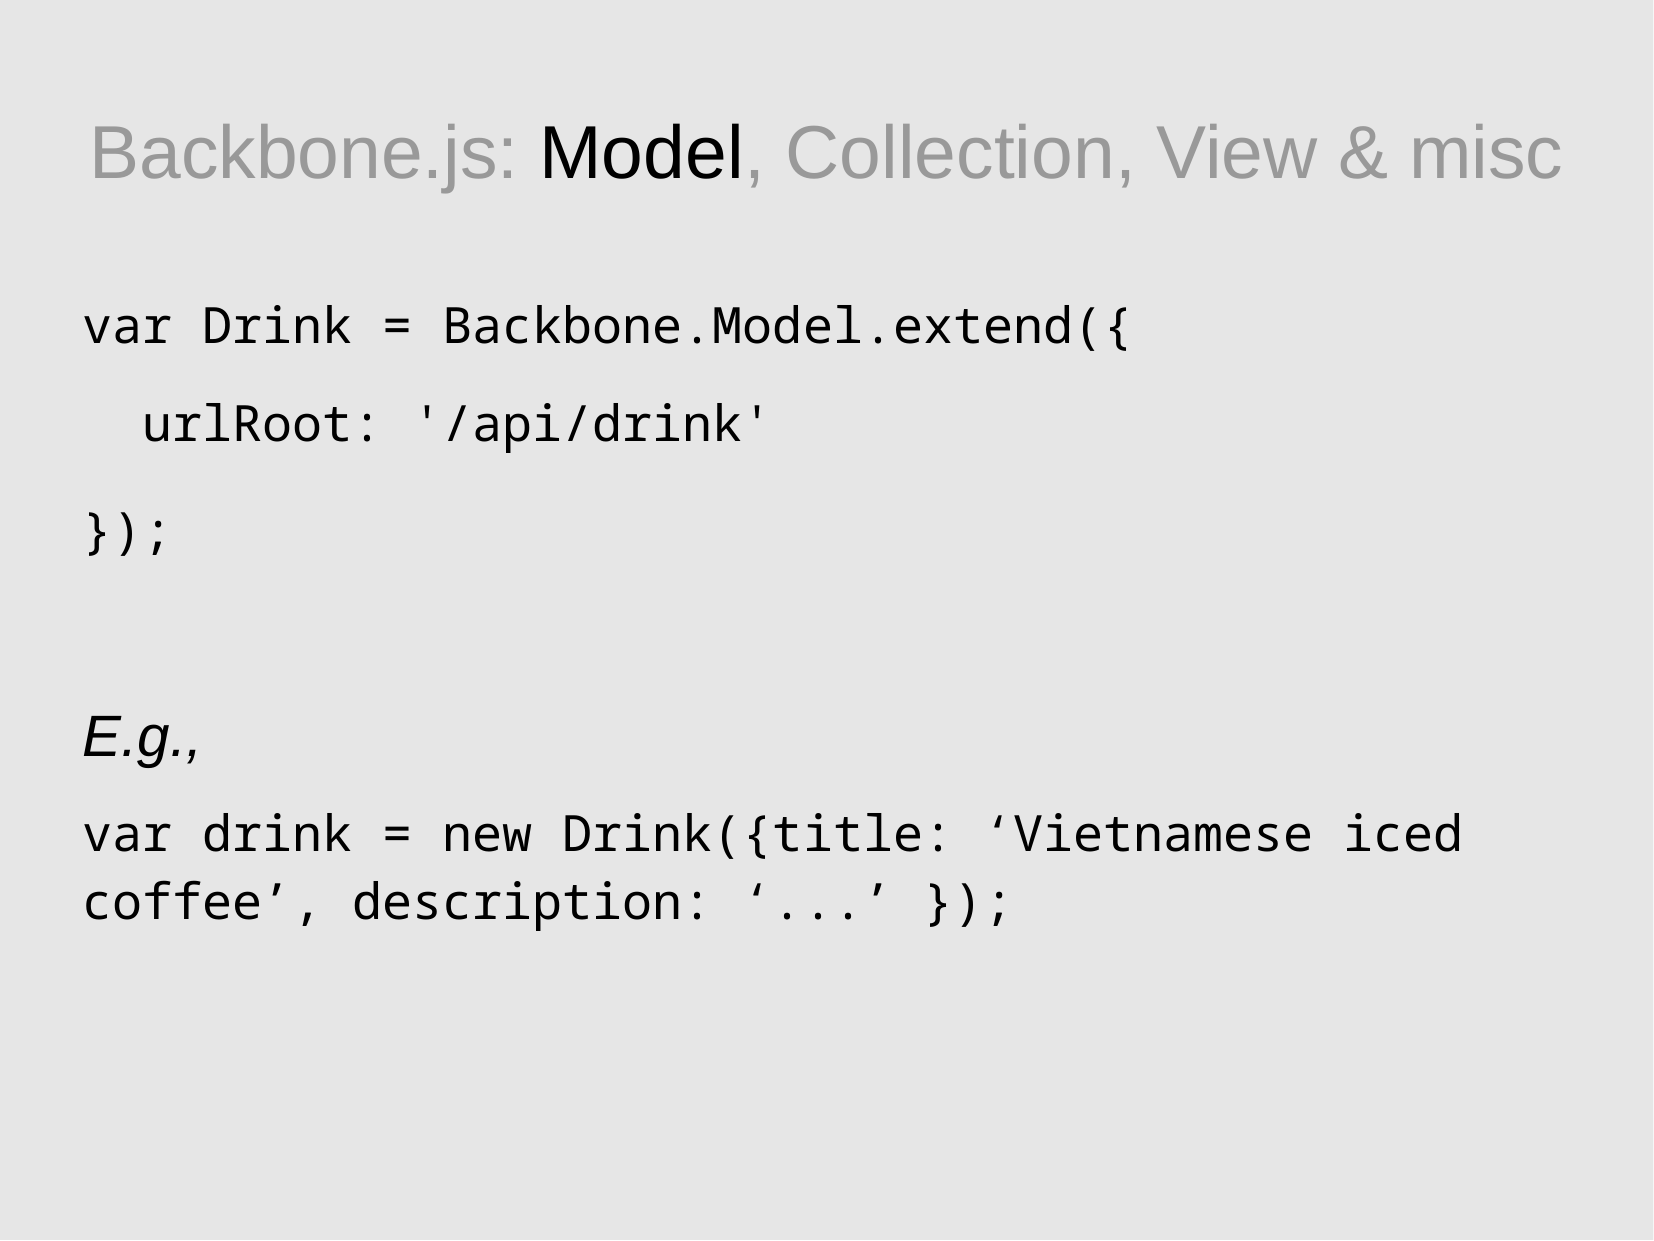

# Backbone.js: Model, Collection, View & misc
var Drink = Backbone.Model.extend({
 urlRoot: '/api/drink'
});
E.g.,
var drink = new Drink({title: ‘Vietnamese iced coffee’, description: ‘...’ });